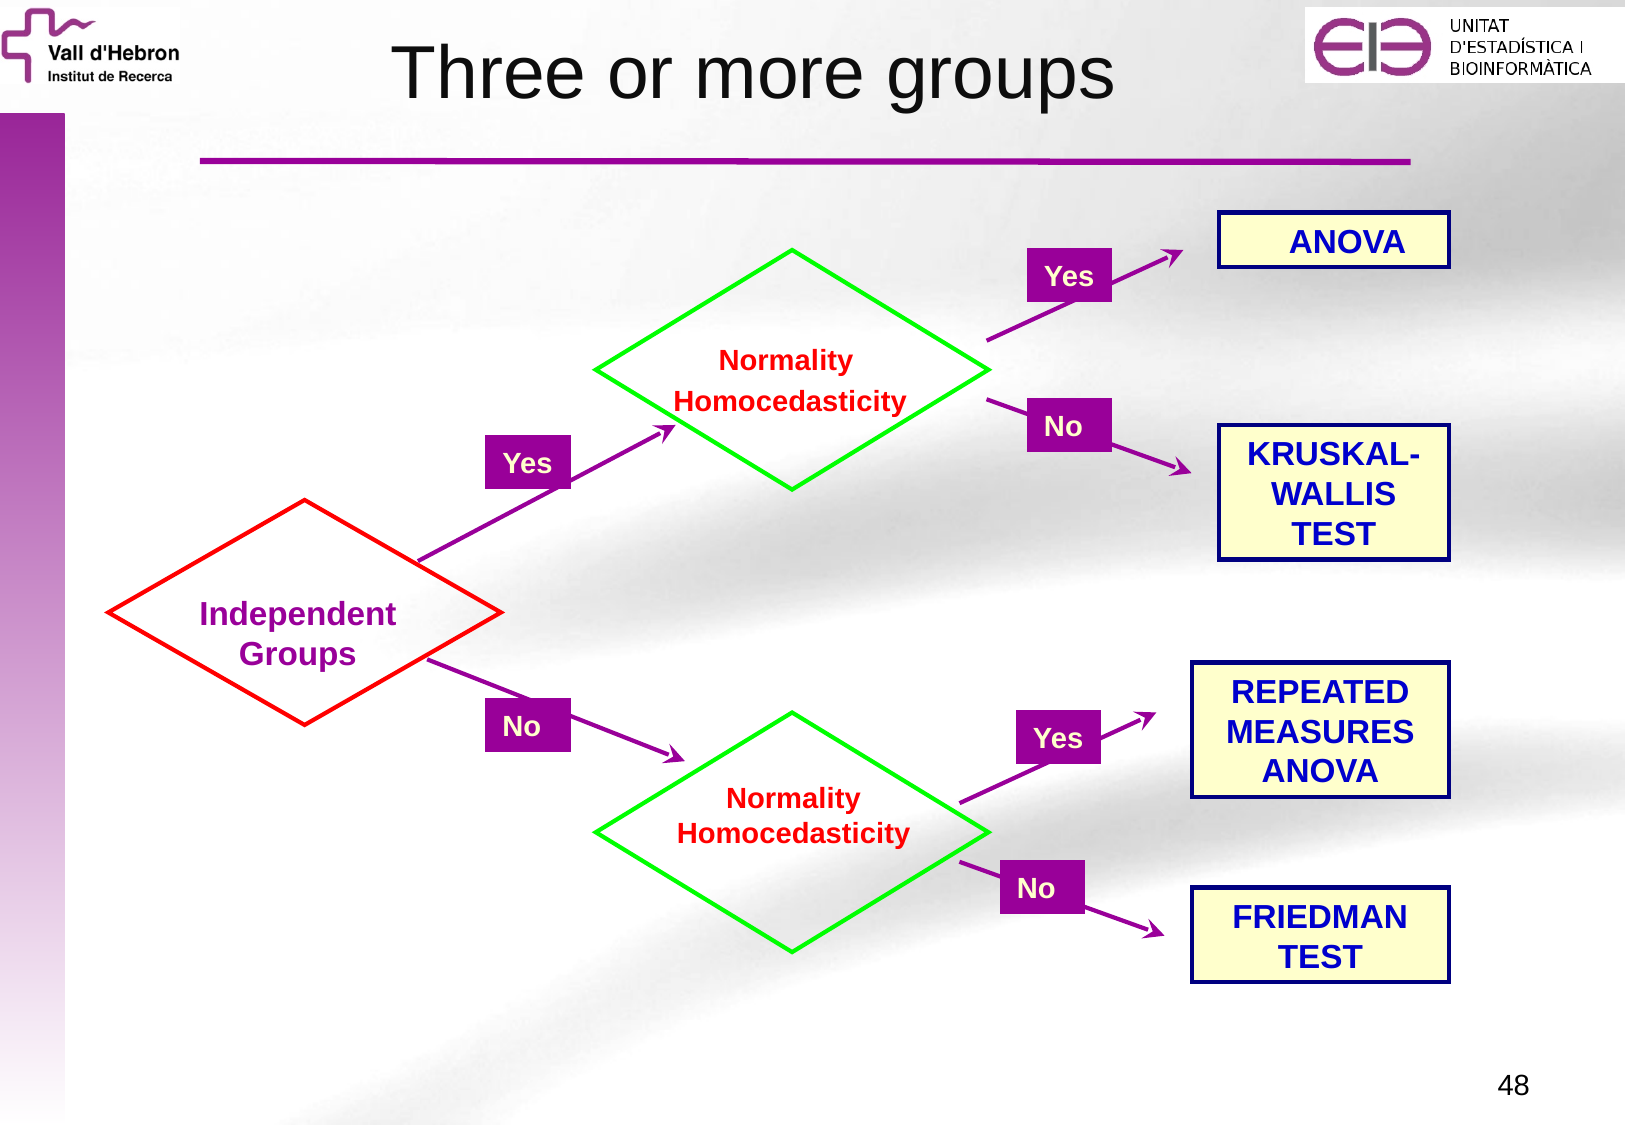

Three or more groups
 ANOVA
Normality
Homocedasticity
Yes
No
Yes
KRUSKAL- WALLIS TEST
Independent Groups
No
REPEATED MEASURES ANOVA
Yes
Normality Homocedasticity
No
FRIEDMAN TEST